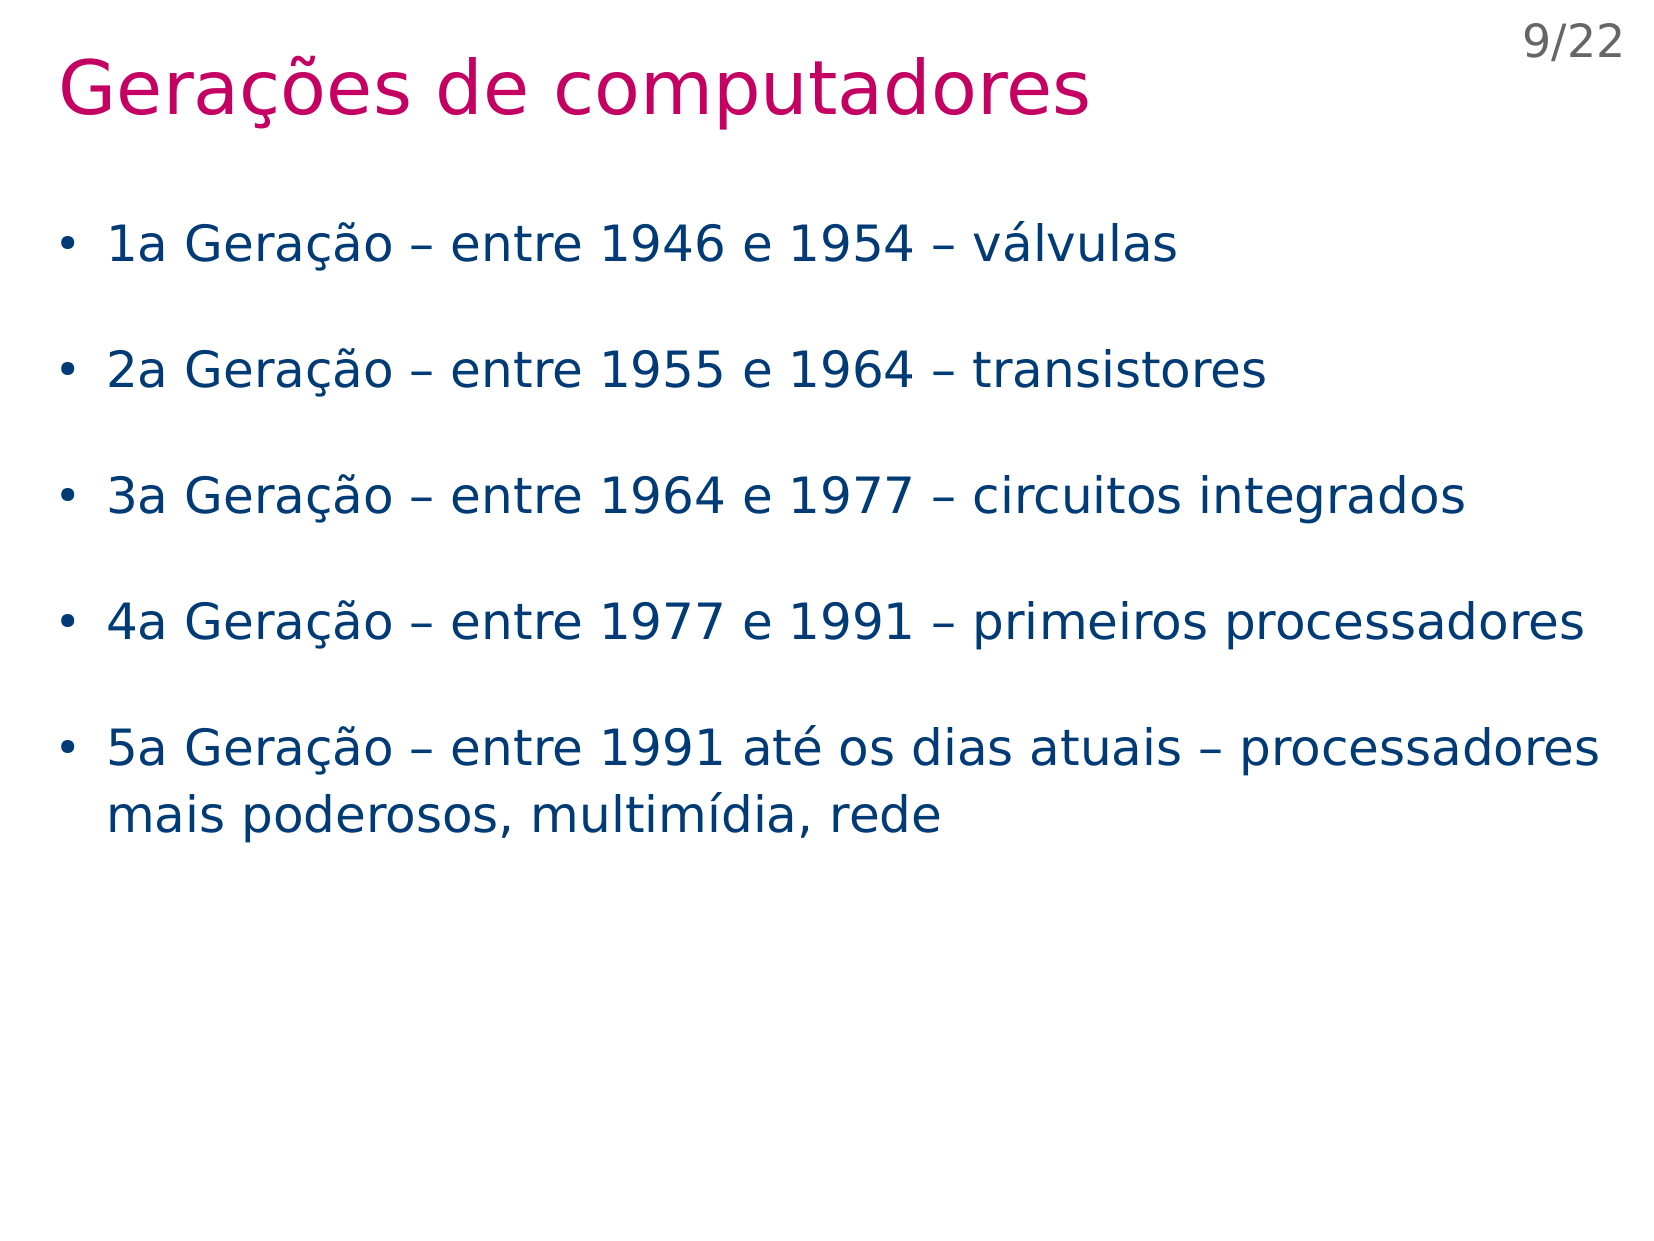

9
# Gerações de computadores
1a Geração – entre 1946 e 1954 – válvulas
2a Geração – entre 1955 e 1964 – transistores
3a Geração – entre 1964 e 1977 – circuitos integrados
4a Geração – entre 1977 e 1991 – primeiros processadores
5a Geração – entre 1991 até os dias atuais – processadores mais poderosos, multimídia, rede